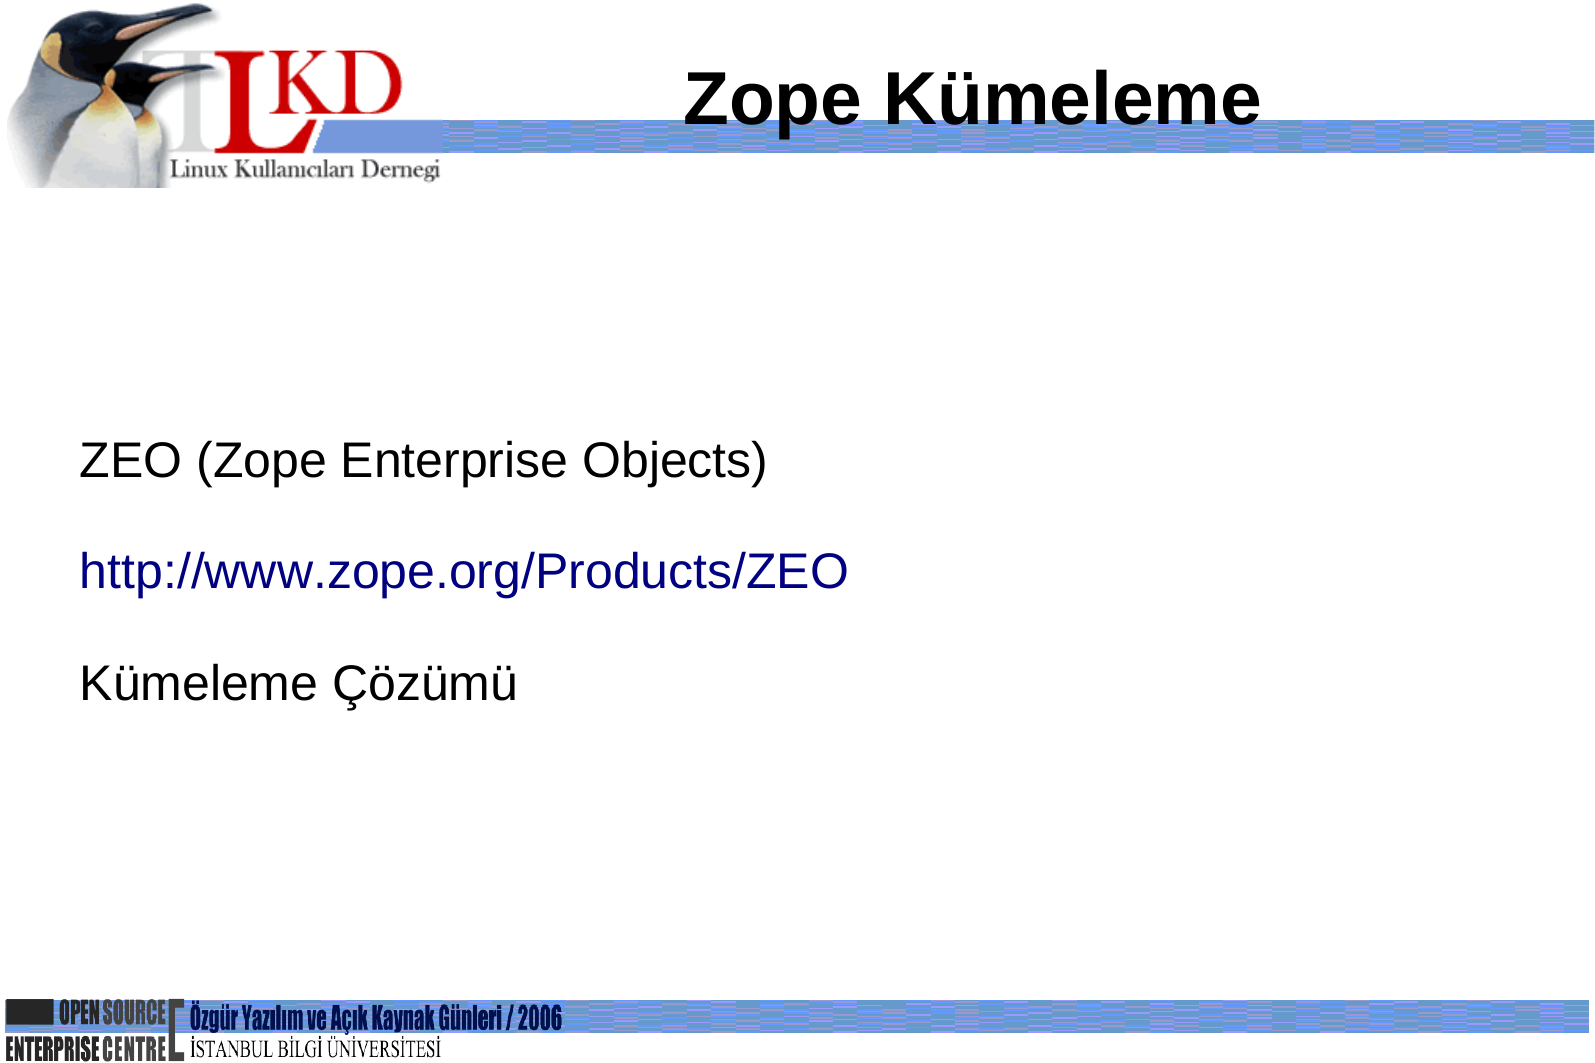

# Zope Kümeleme
ZEO (Zope Enterprise Objects)
http://www.zope.org/Products/ZEO
Kümeleme Çözümü